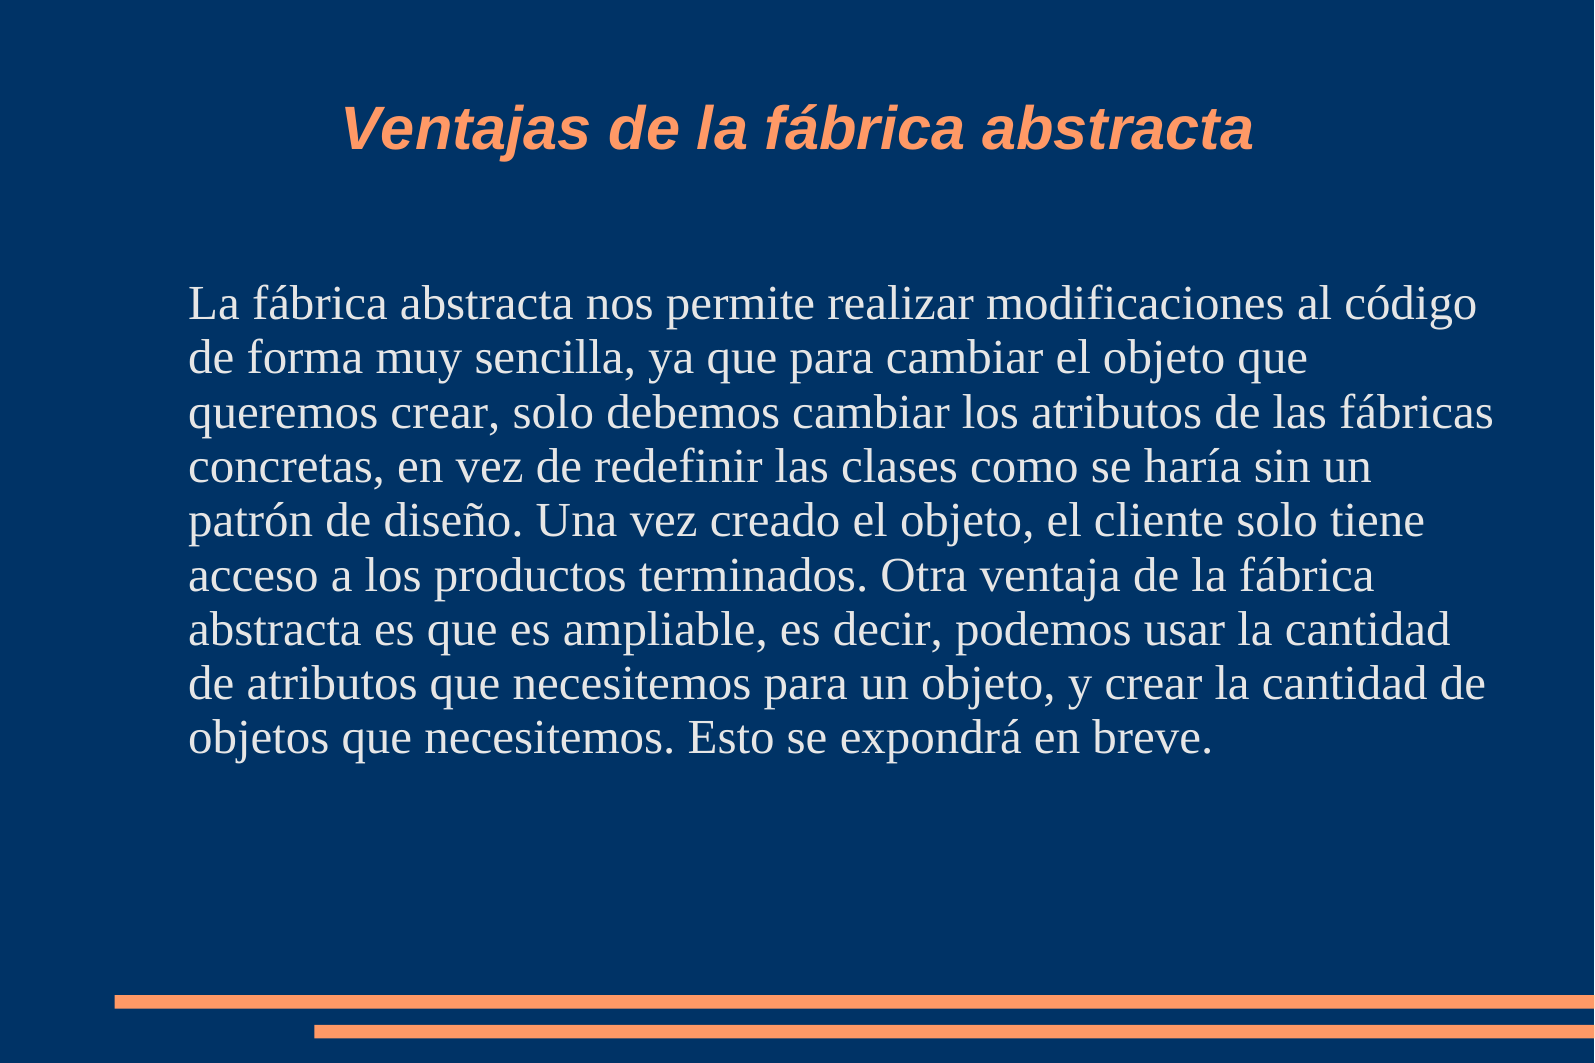

# Ventajas de la fábrica abstracta
La fábrica abstracta nos permite realizar modificaciones al código de forma muy sencilla, ya que para cambiar el objeto que queremos crear, solo debemos cambiar los atributos de las fábricas concretas, en vez de redefinir las clases como se haría sin un patrón de diseño. Una vez creado el objeto, el cliente solo tiene acceso a los productos terminados. Otra ventaja de la fábrica abstracta es que es ampliable, es decir, podemos usar la cantidad de atributos que necesitemos para un objeto, y crear la cantidad de objetos que necesitemos. Esto se expondrá en breve.